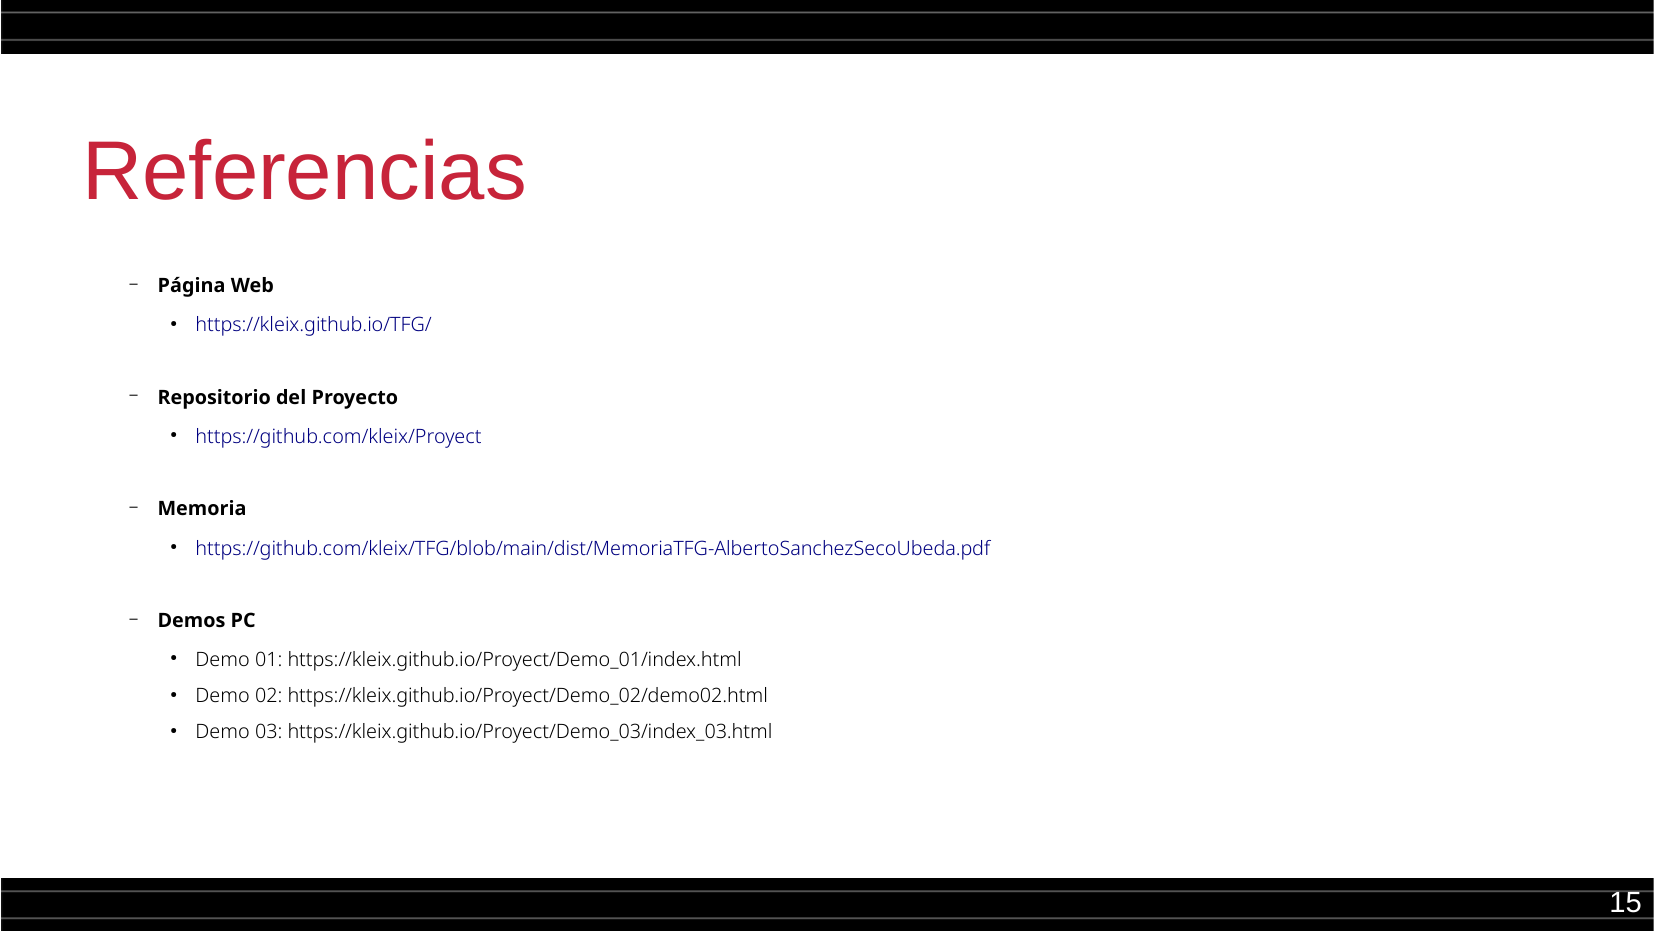

# Referencias
Página Web
https://kleix.github.io/TFG/
Repositorio del Proyecto
https://github.com/kleix/Proyect
Memoria
https://github.com/kleix/TFG/blob/main/dist/MemoriaTFG-AlbertoSanchezSecoUbeda.pdf
Demos PC
Demo 01: https://kleix.github.io/Proyect/Demo_01/index.html
Demo 02: https://kleix.github.io/Proyect/Demo_02/demo02.html
Demo 03: https://kleix.github.io/Proyect/Demo_03/index_03.html